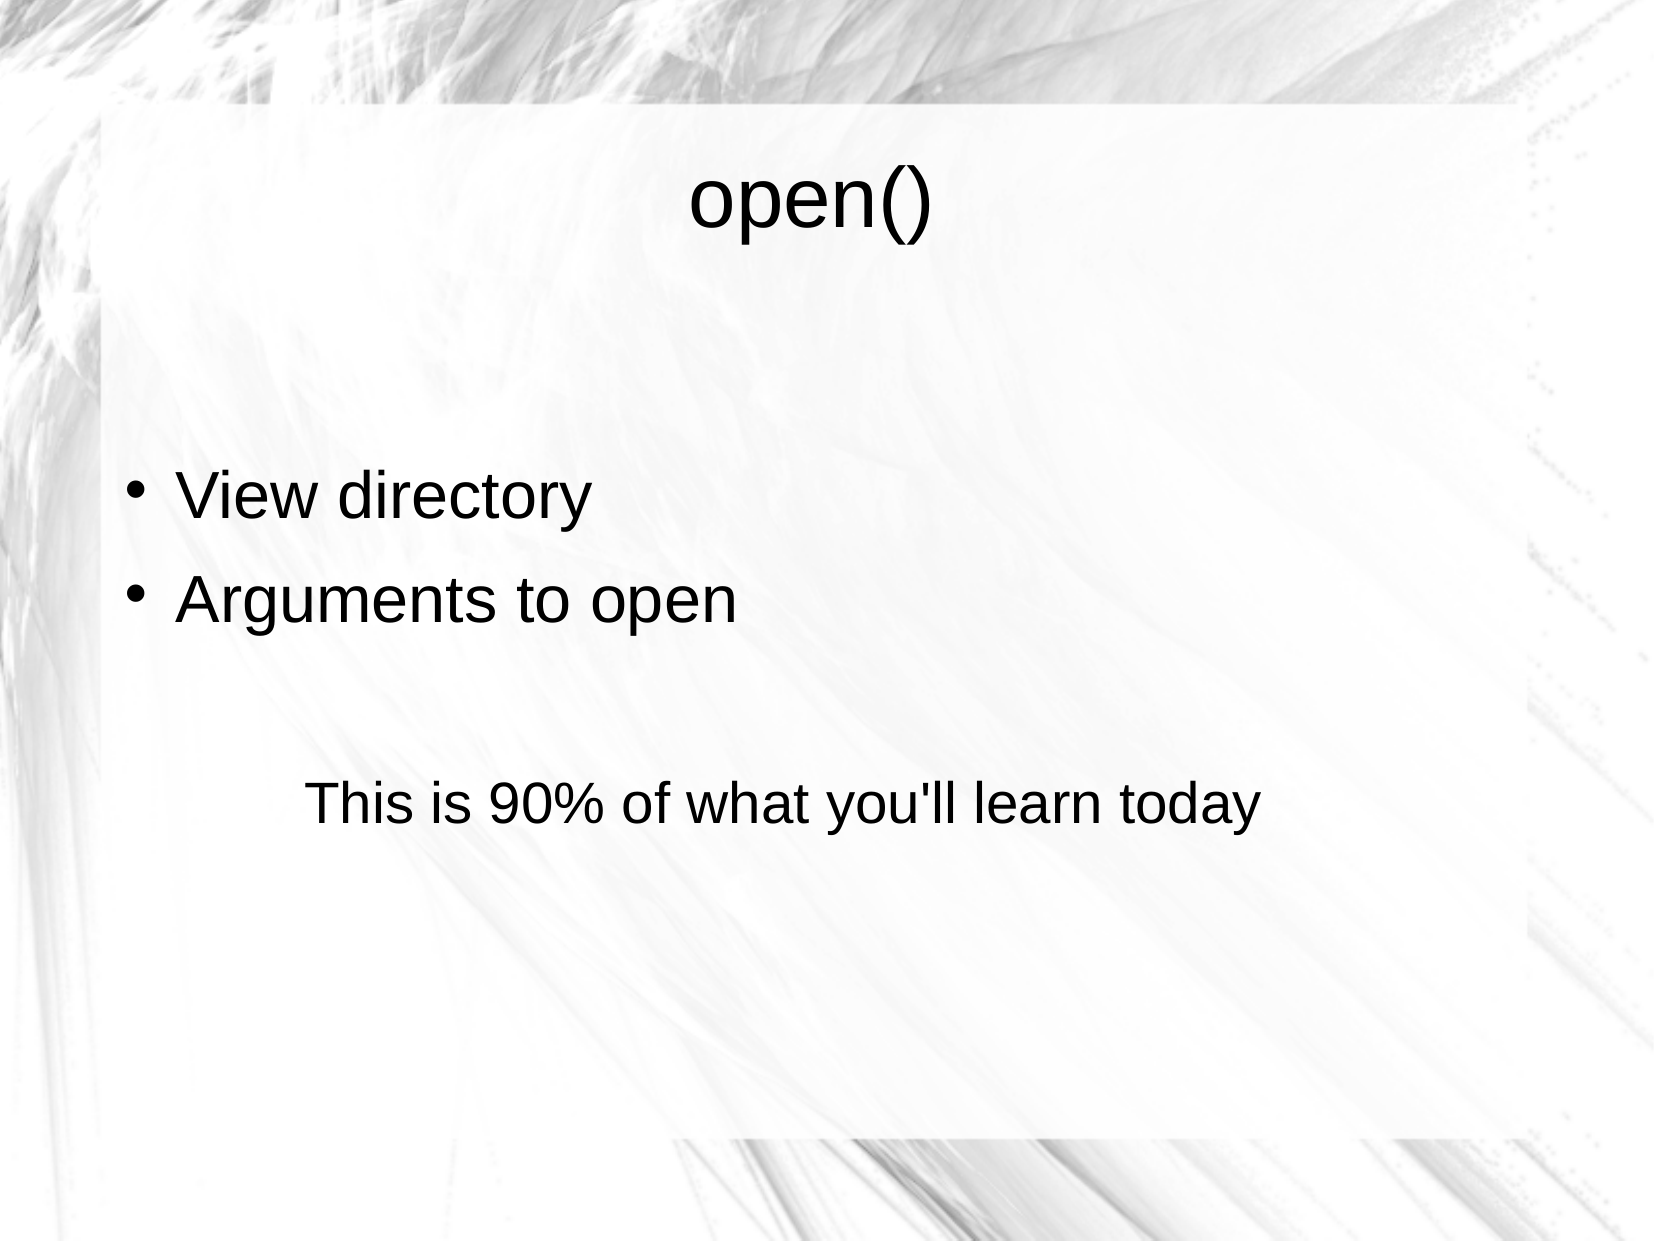

# open()
View directory
Arguments to open
This is 90% of what you'll learn today